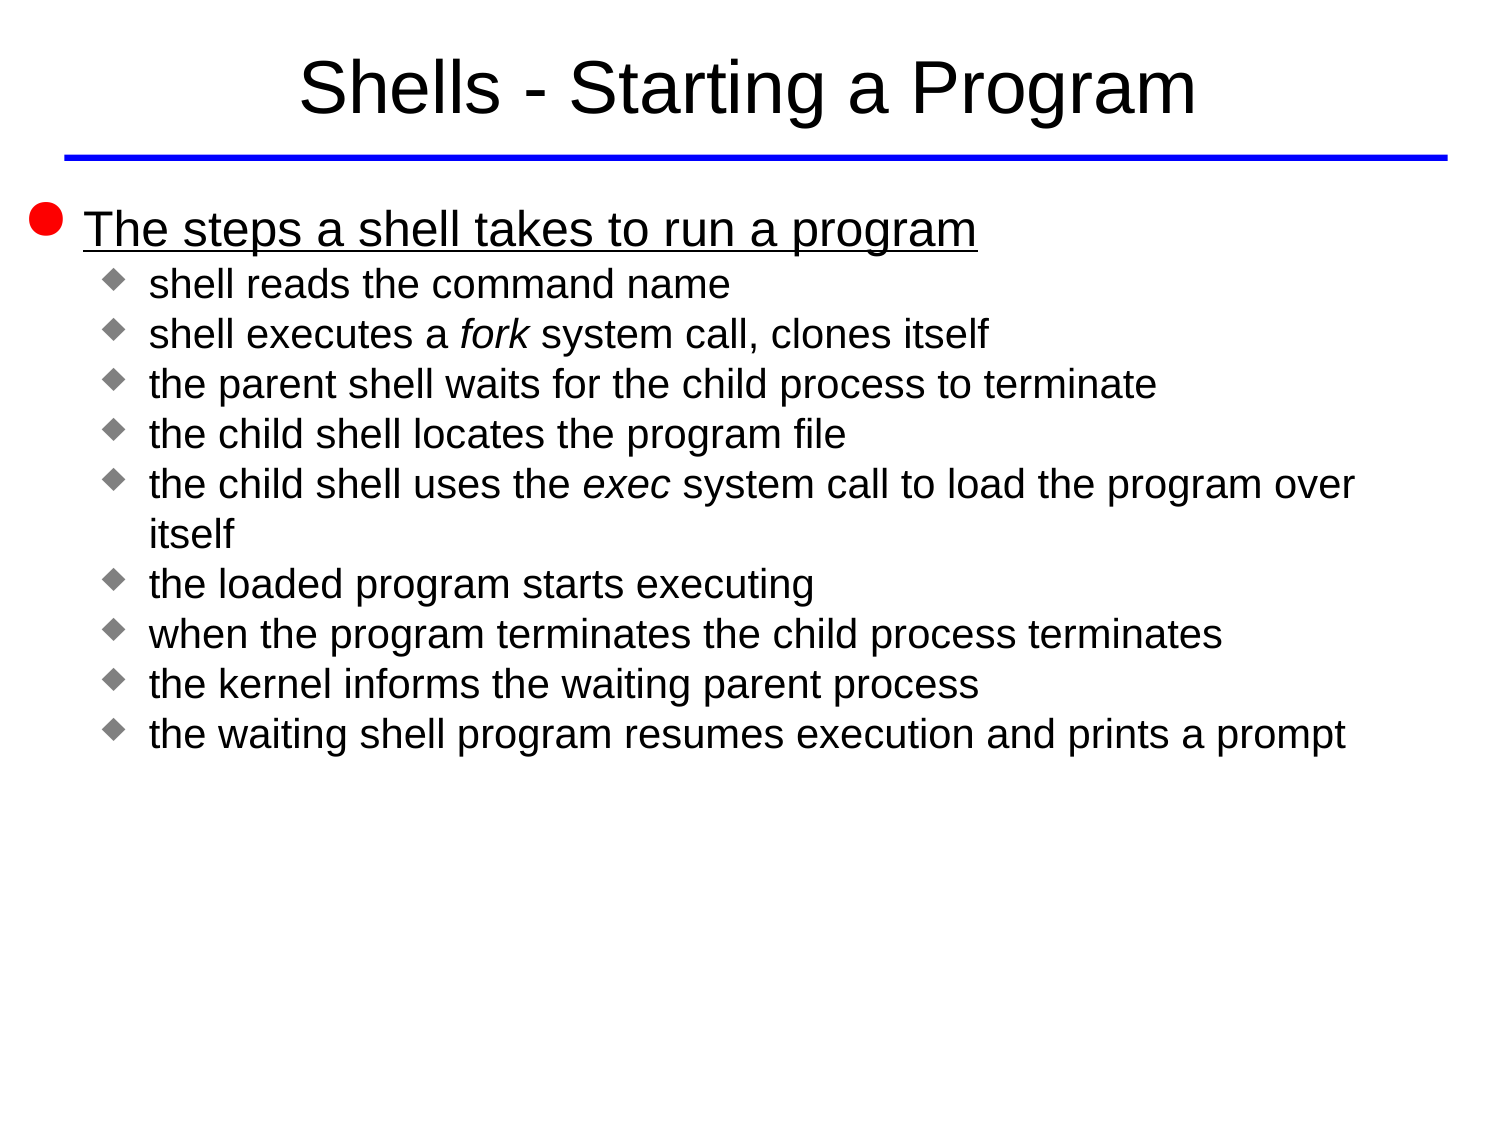

# Shells - Starting a Program
The steps a shell takes to run a program
shell reads the command name
shell executes a fork system call, clones itself
the parent shell waits for the child process to terminate
the child shell locates the program file
the child shell uses the exec system call to load the program over itself
the loaded program starts executing
when the program terminates the child process terminates
the kernel informs the waiting parent process
the waiting shell program resumes execution and prints a prompt